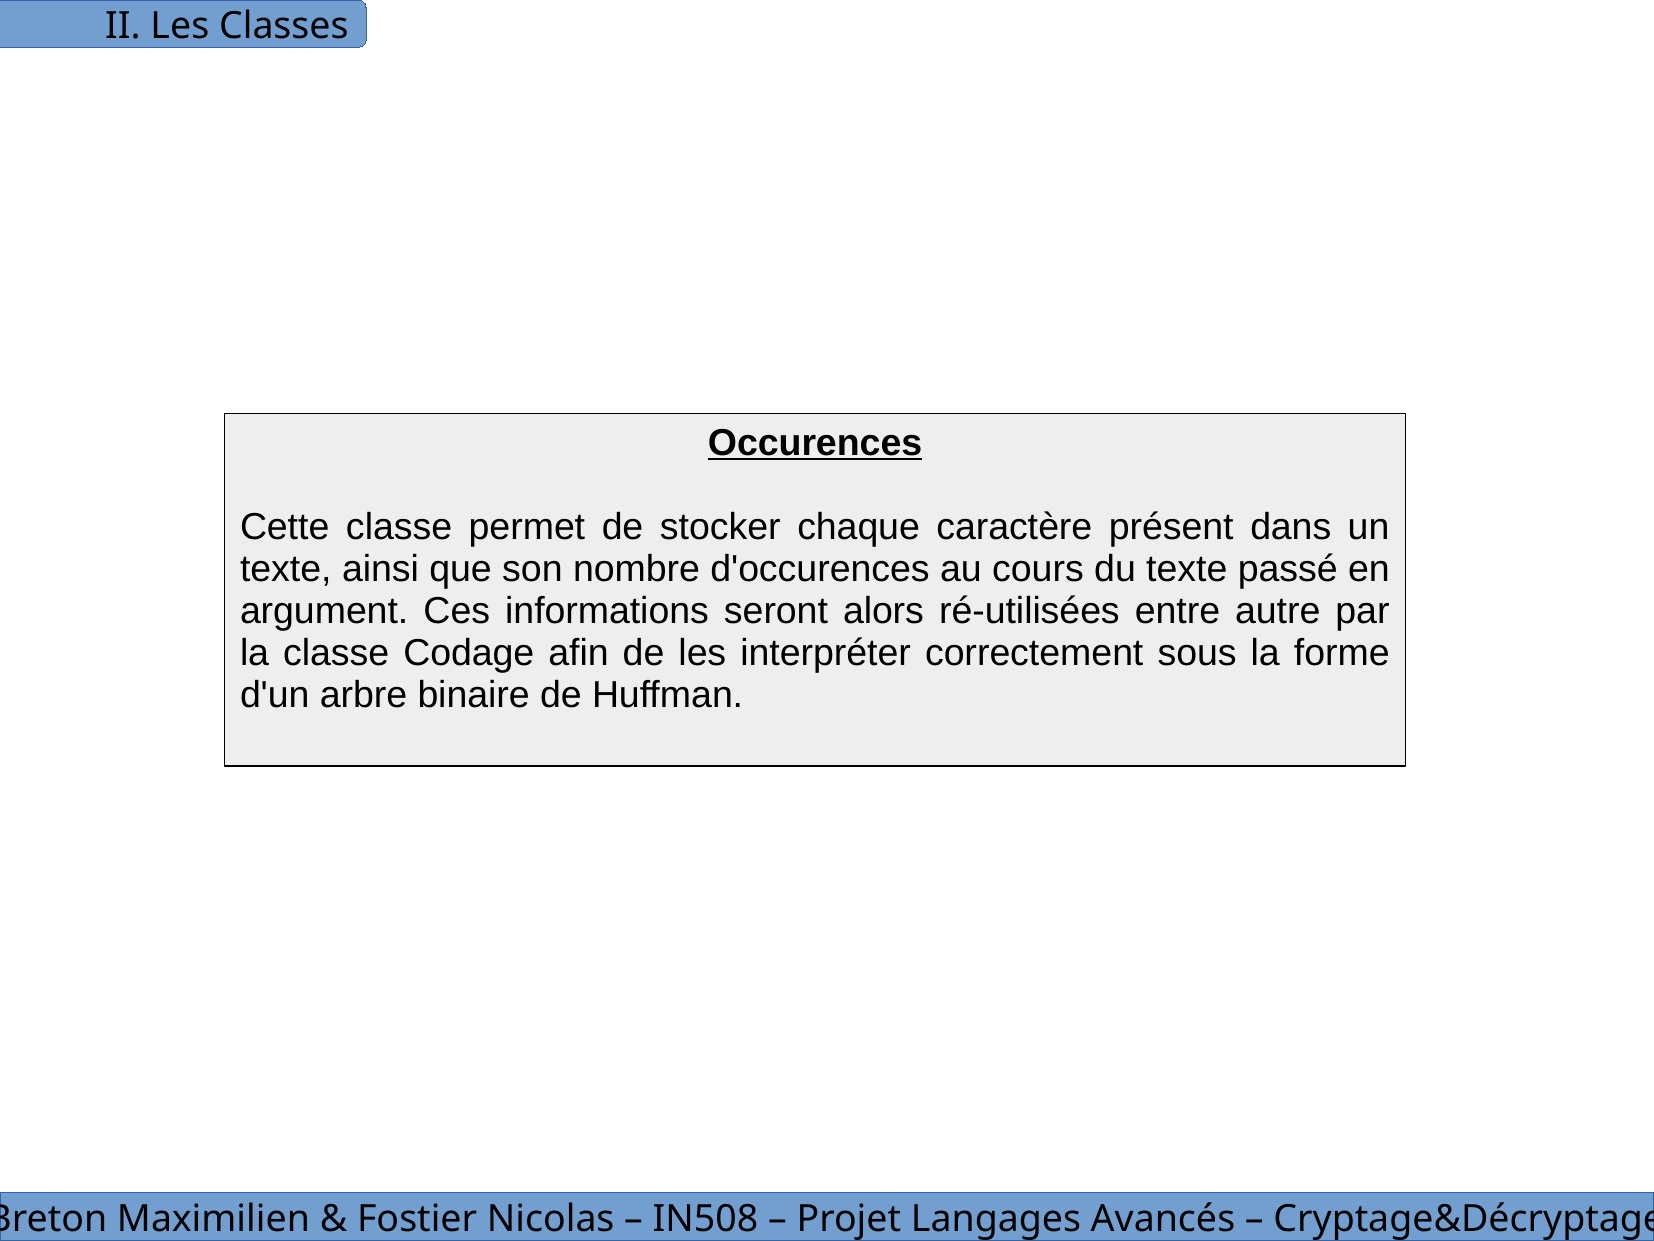

II. Les Classes
Occurences
Cette classe permet de stocker chaque caractère présent dans un texte, ainsi que son nombre d'occurences au cours du texte passé en argument. Ces informations seront alors ré-utilisées entre autre par la classe Codage afin de les interpréter correctement sous la forme d'un arbre binaire de Huffman.
Breton Maximilien & Fostier Nicolas – IN508 – Projet Langages Avancés – Cryptage&Décryptage